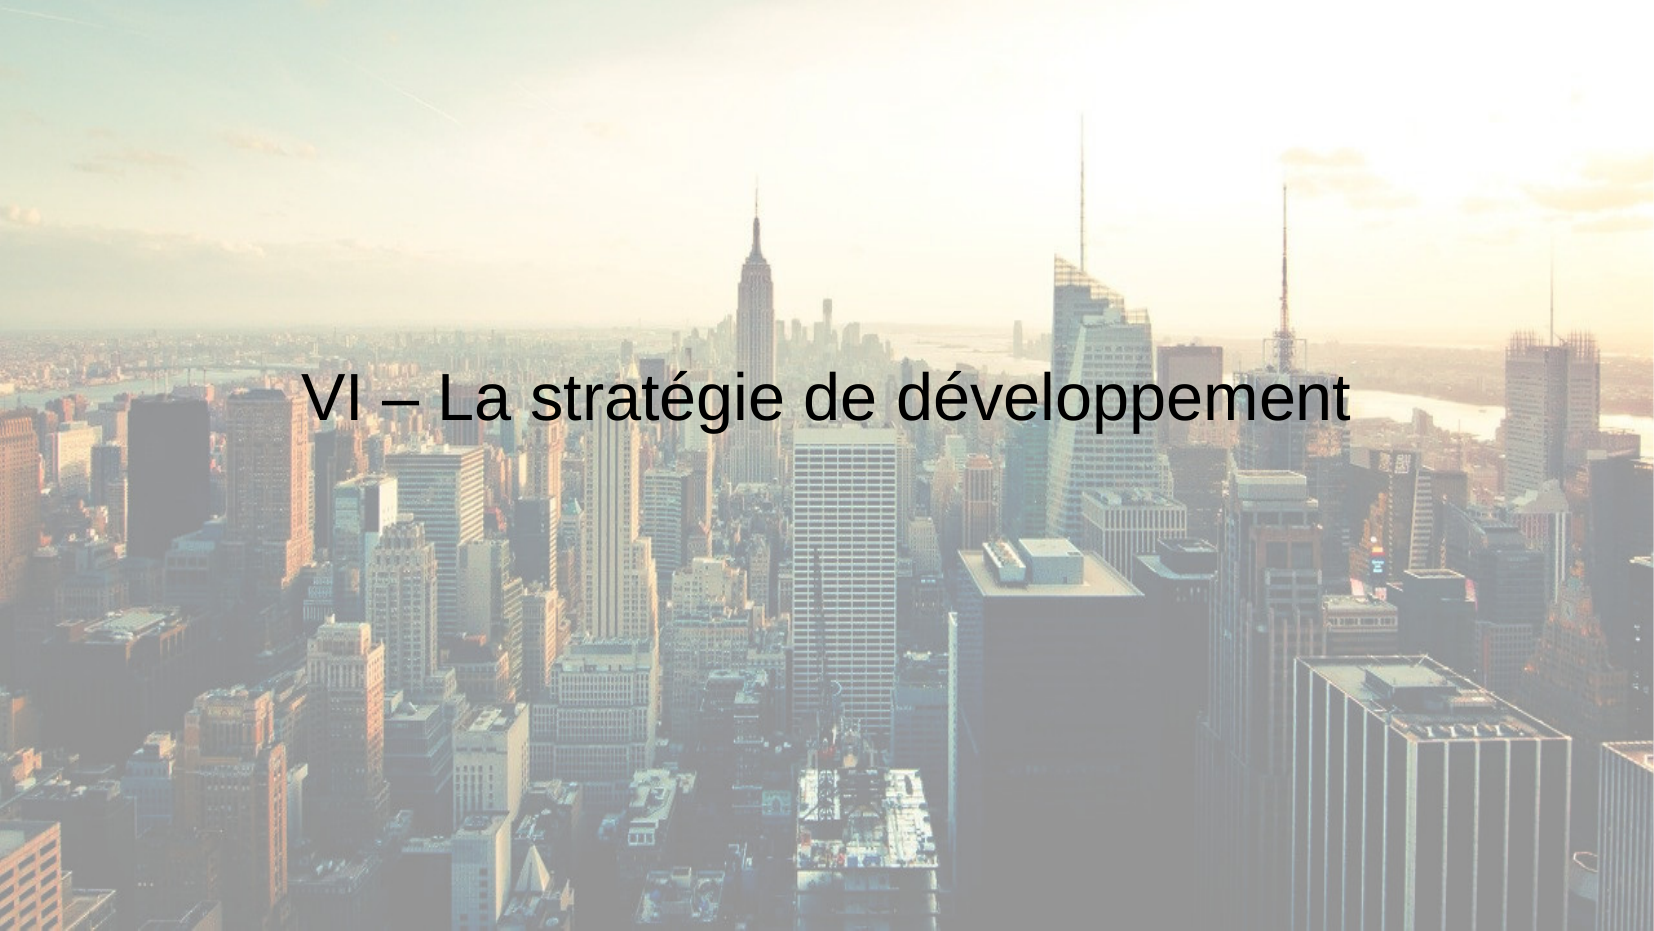

# VI – La stratégie de développement